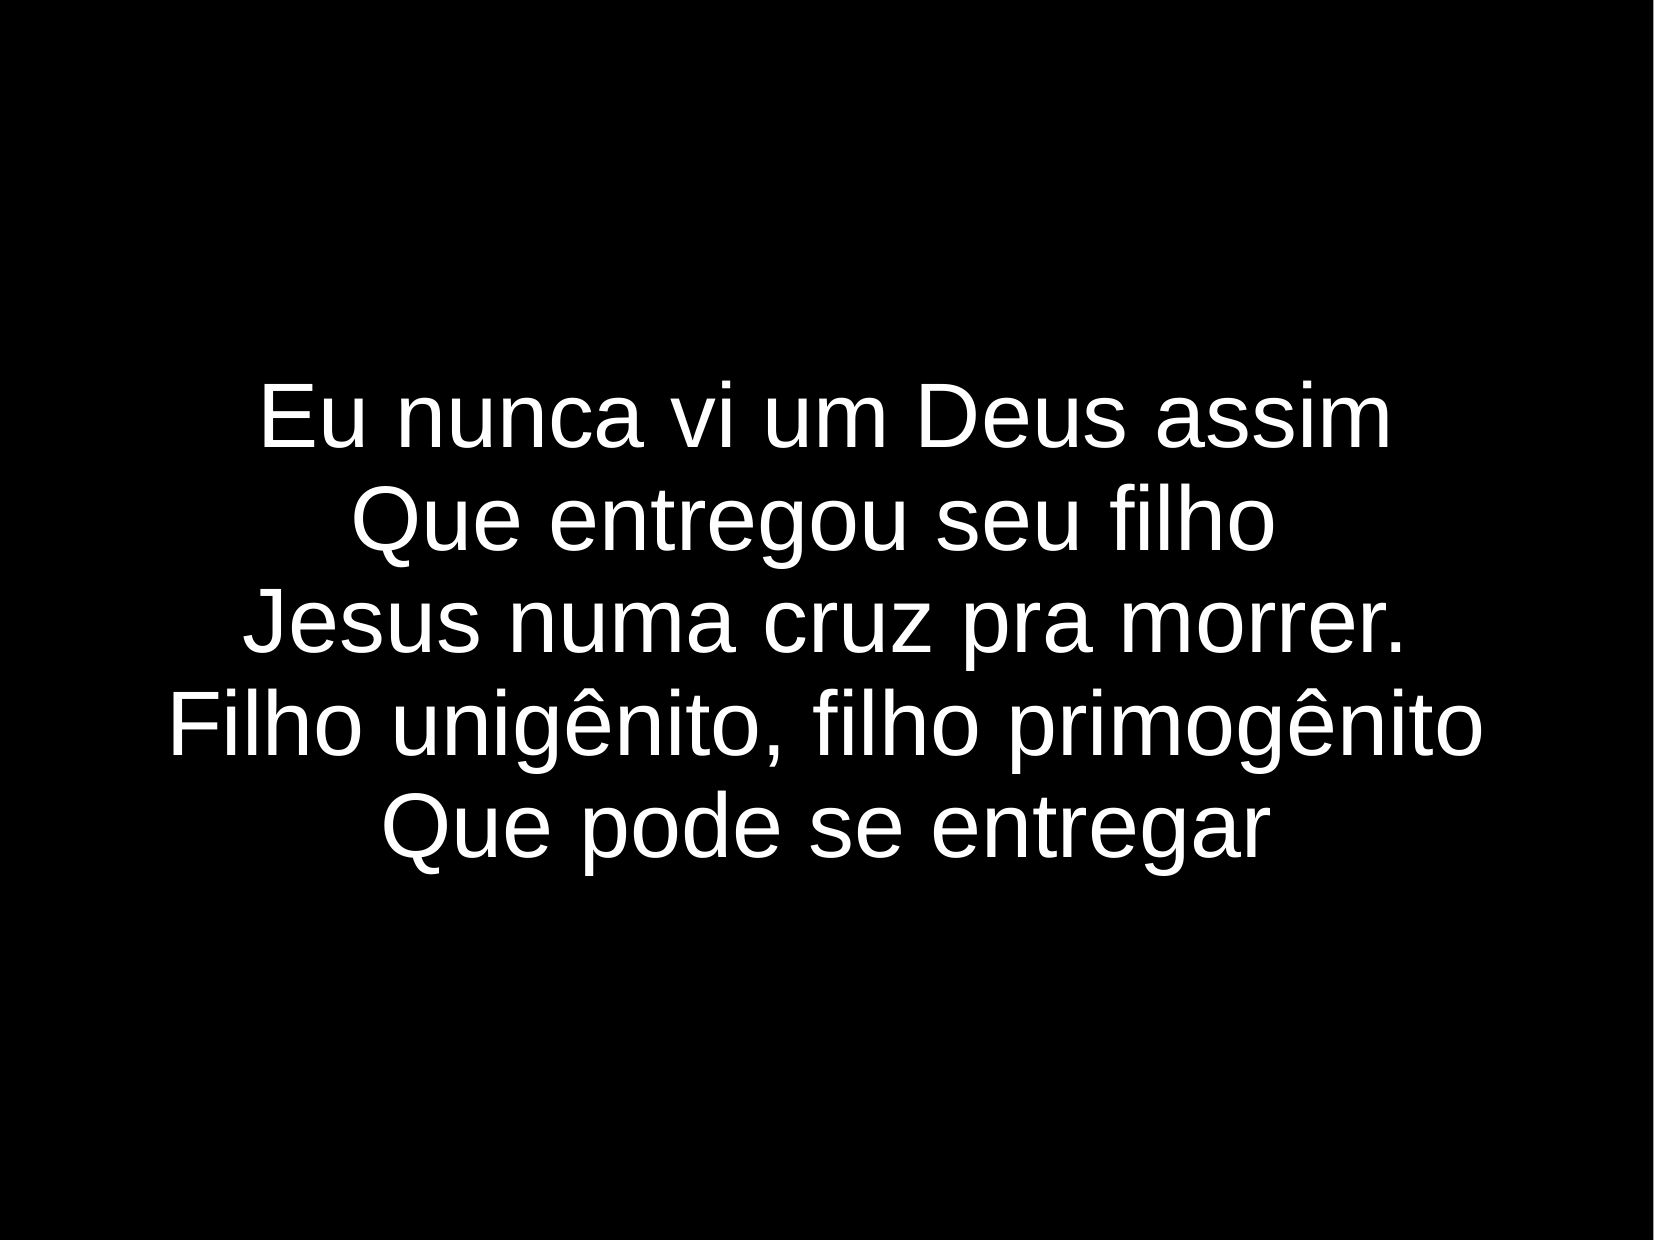

# Eu nunca vi um Deus assim
Que entregou seu filho
Jesus numa cruz pra morrer.
Filho unigênito, filho primogênito
Que pode se entregar